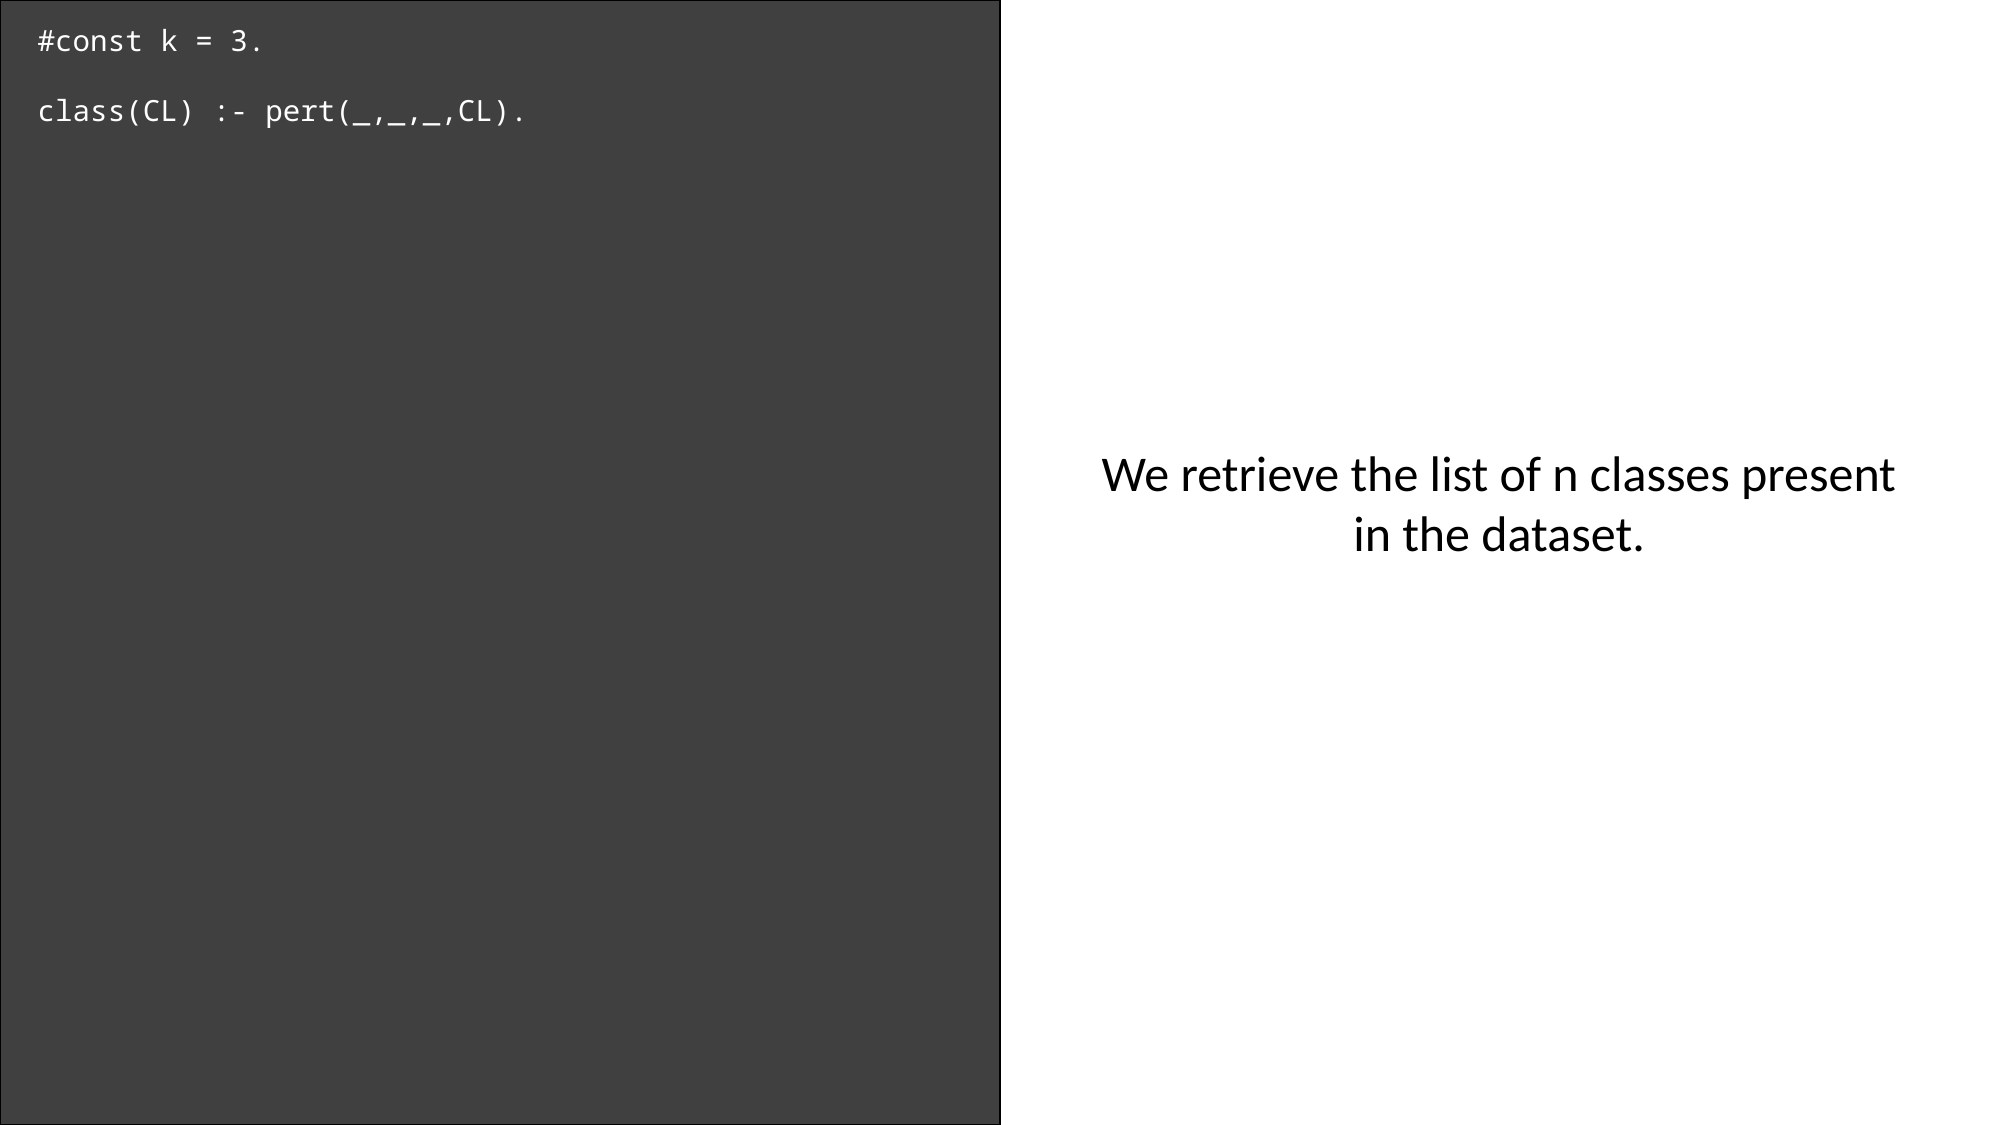

#const k = 3.
class(CL) :- pert(_,_,_,CL).
We retrieve the list of n classes present in the dataset.